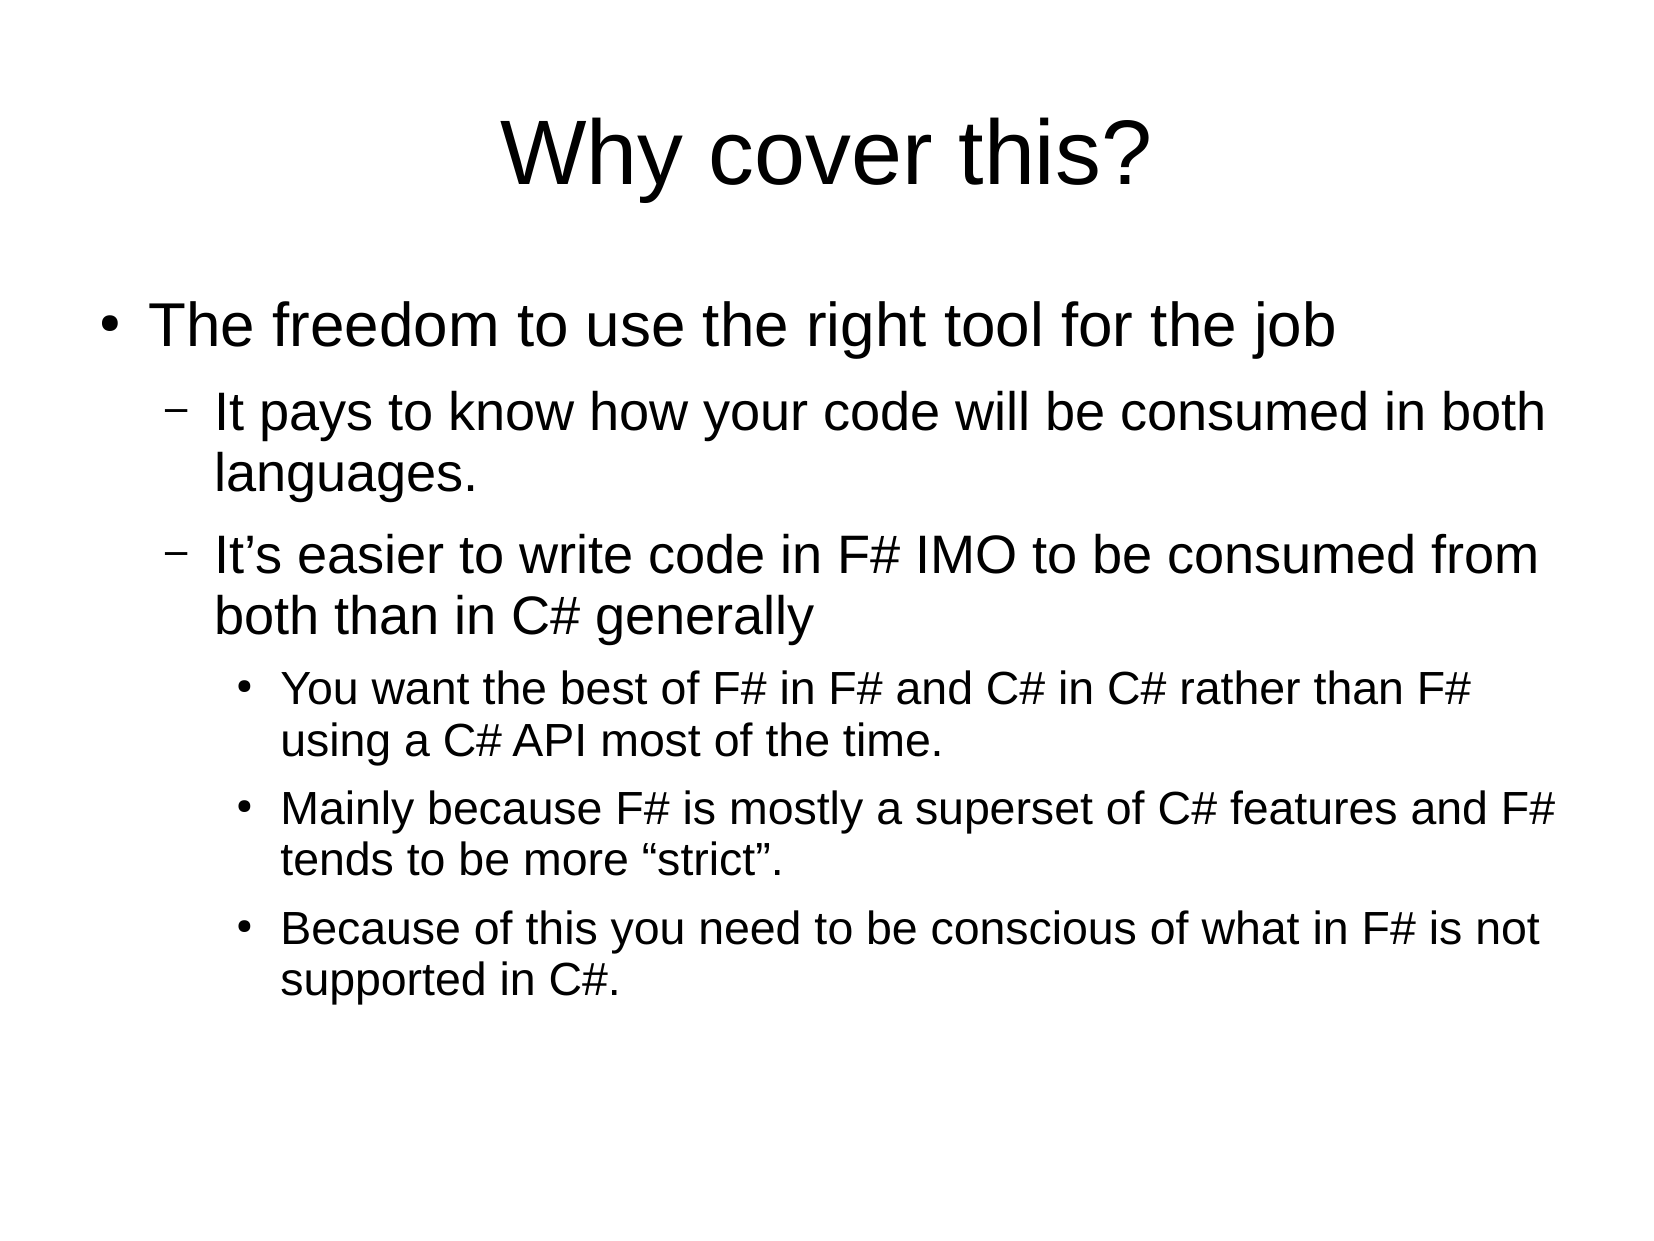

# Why cover this?
The freedom to use the right tool for the job
It pays to know how your code will be consumed in both languages.
It’s easier to write code in F# IMO to be consumed from both than in C# generally
You want the best of F# in F# and C# in C# rather than F# using a C# API most of the time.
Mainly because F# is mostly a superset of C# features and F# tends to be more “strict”.
Because of this you need to be conscious of what in F# is not supported in C#.